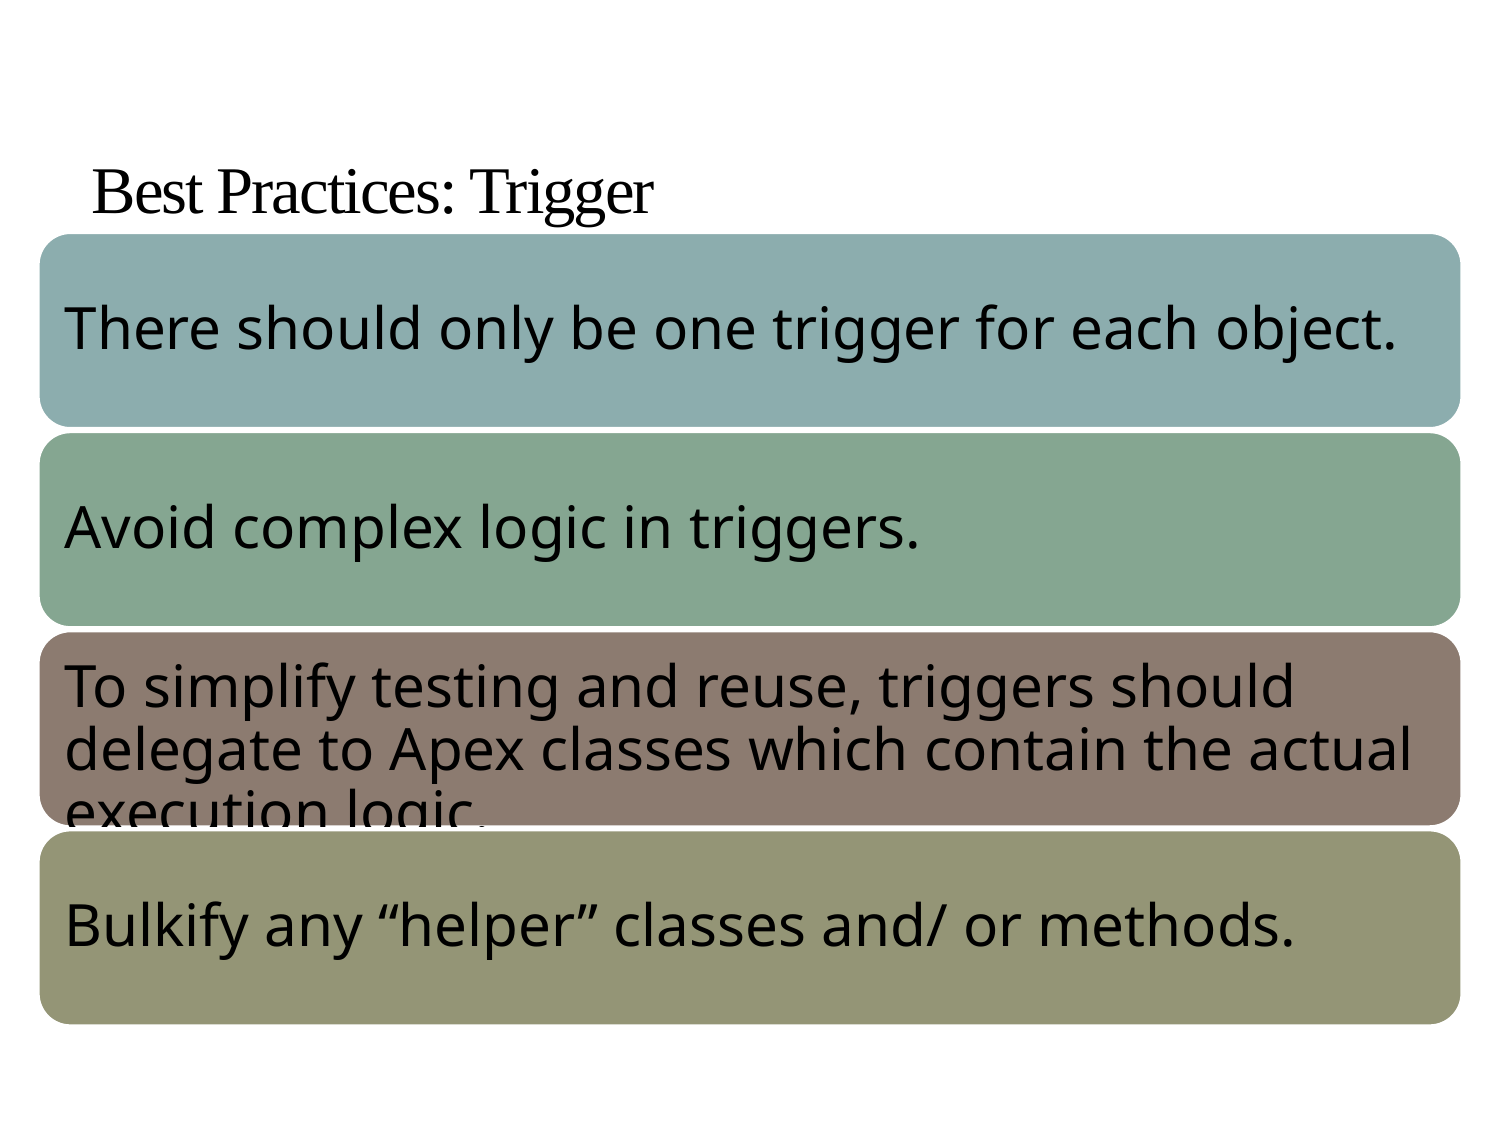

# Best Practices: Trigger
There should only be one trigger for each object.
Avoid complex logic in triggers.
To simplify testing and reuse, triggers should delegate to Apex classes which contain the actual execution logic.
Bulkify any “helper” classes and/ or methods.